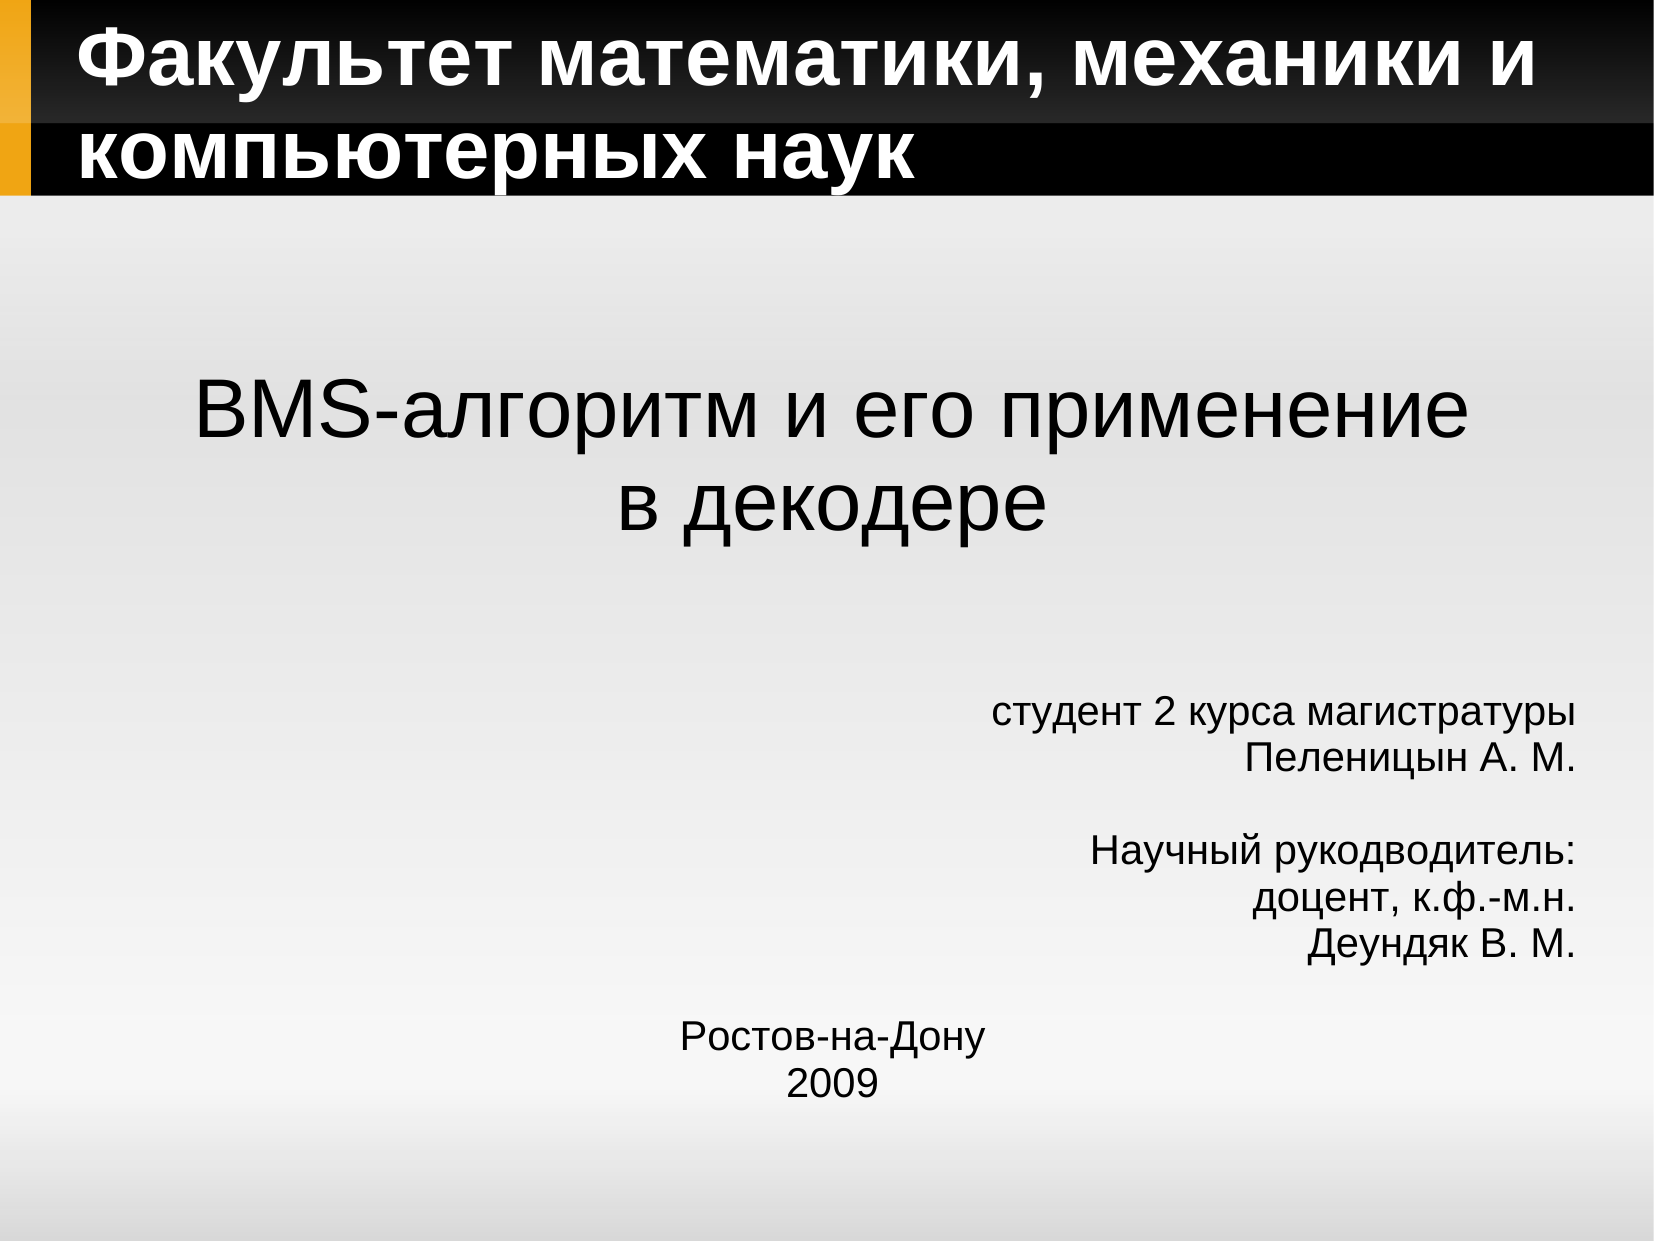

Факультет математики, механики и компьютерных наук
# BMS-алгоритм и его применение в декодере
студент 2 курса магистратуры
Пеленицын А. М.
Научный рукодводитель:
доцент, к.ф.-м.н.
Деундяк В. М.
Ростов-на-Дону
2009